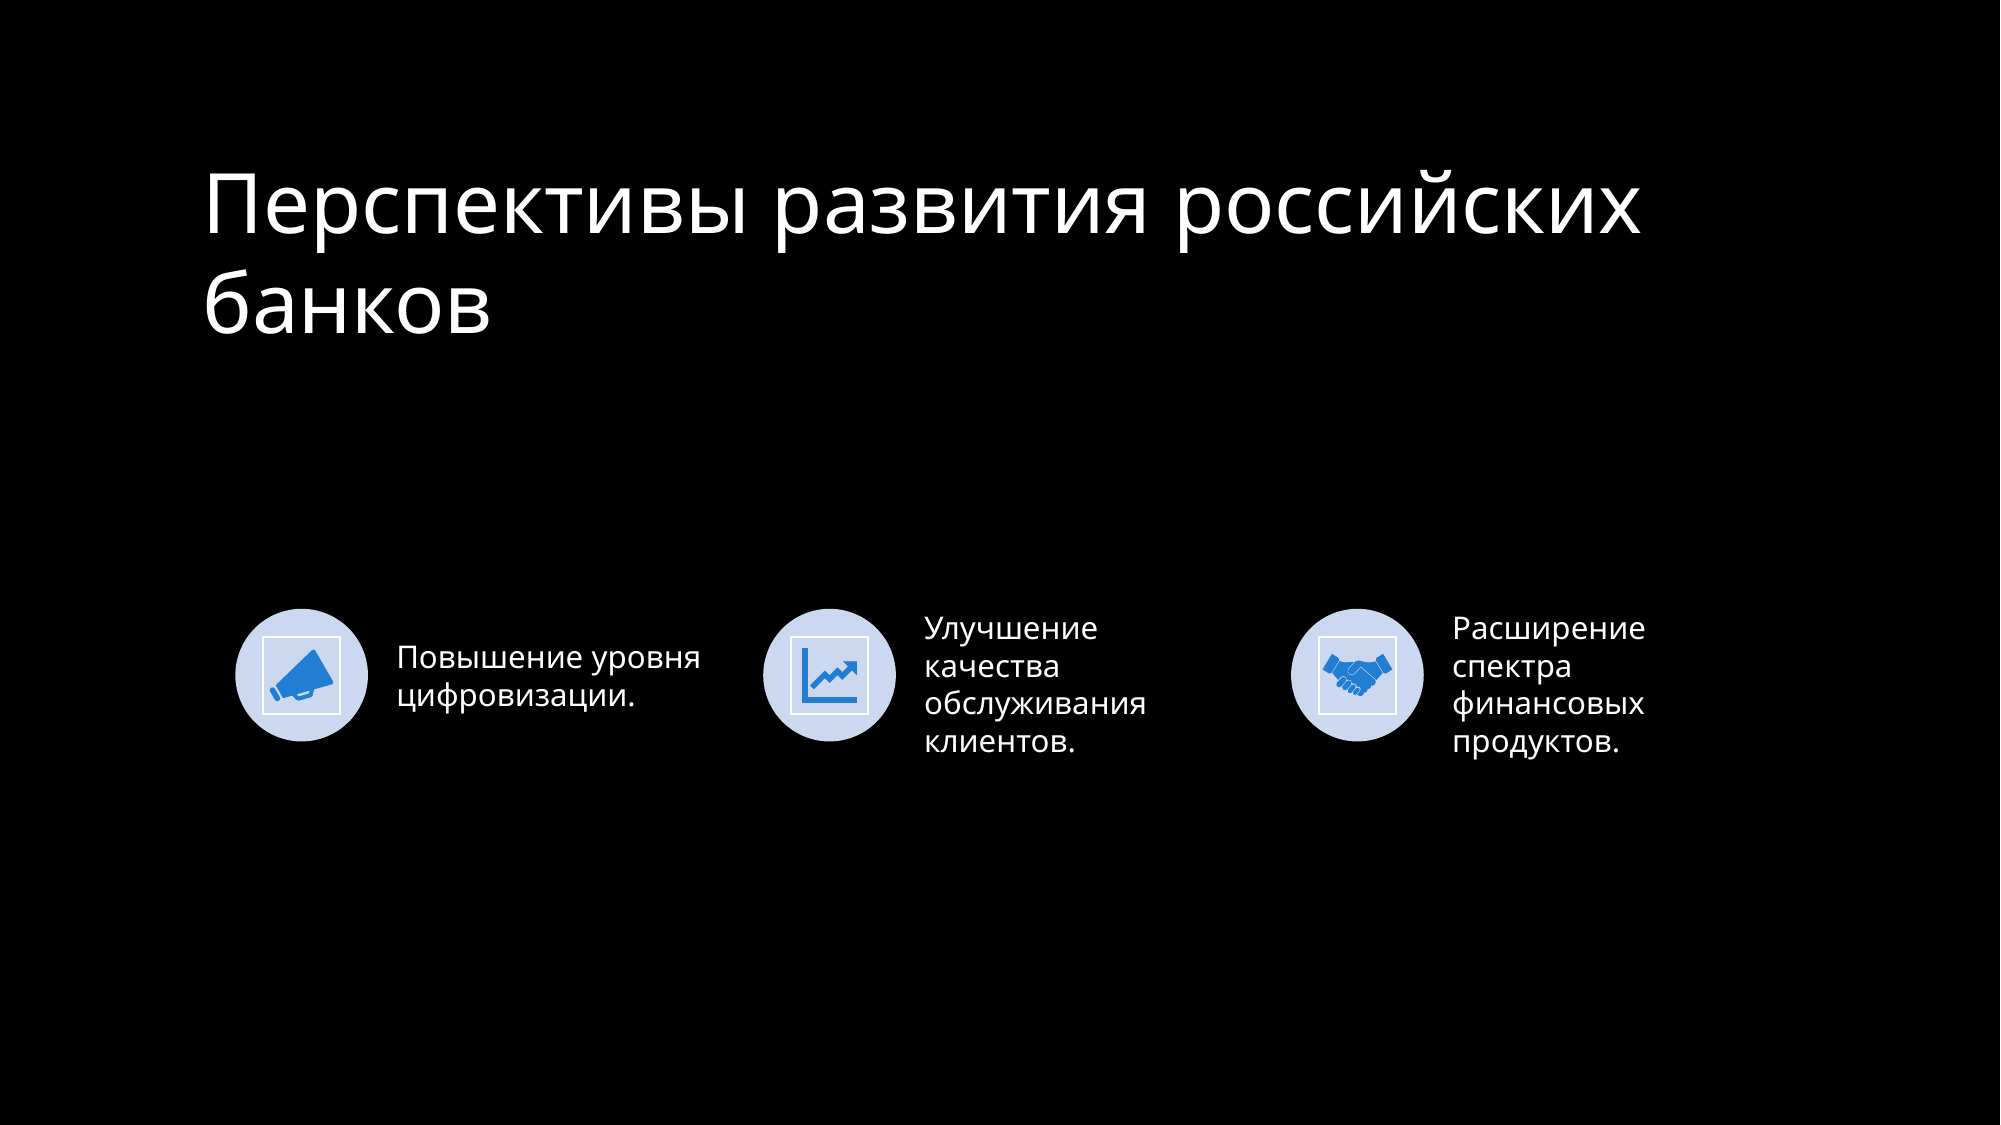

# Перспективы развития российских банков
Повышение уровня цифровизации.
Улучшение качества обслуживания клиентов.
Расширение спектра финансовых продуктов.